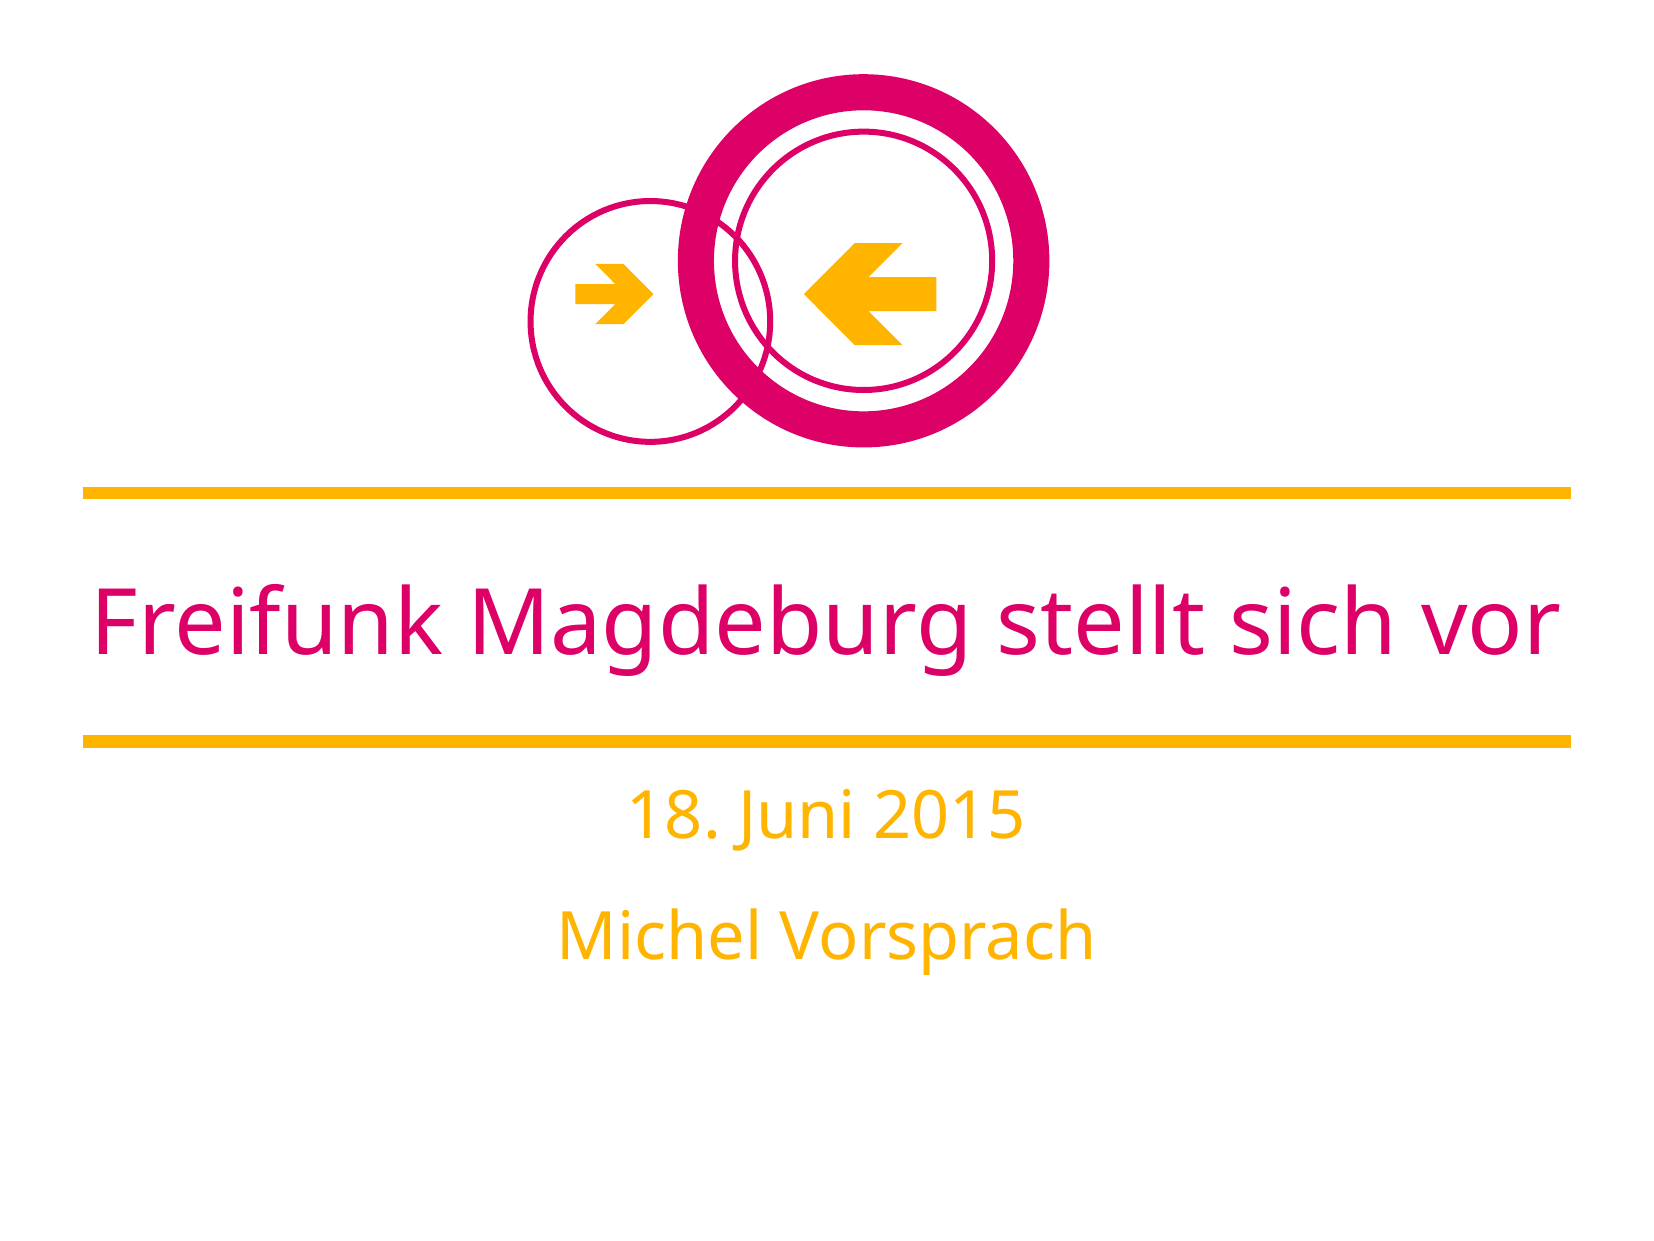

# Freifunk Magdeburg stellt sich vor
18. Juni 2015
Michel Vorsprach
stellt sich vor
1